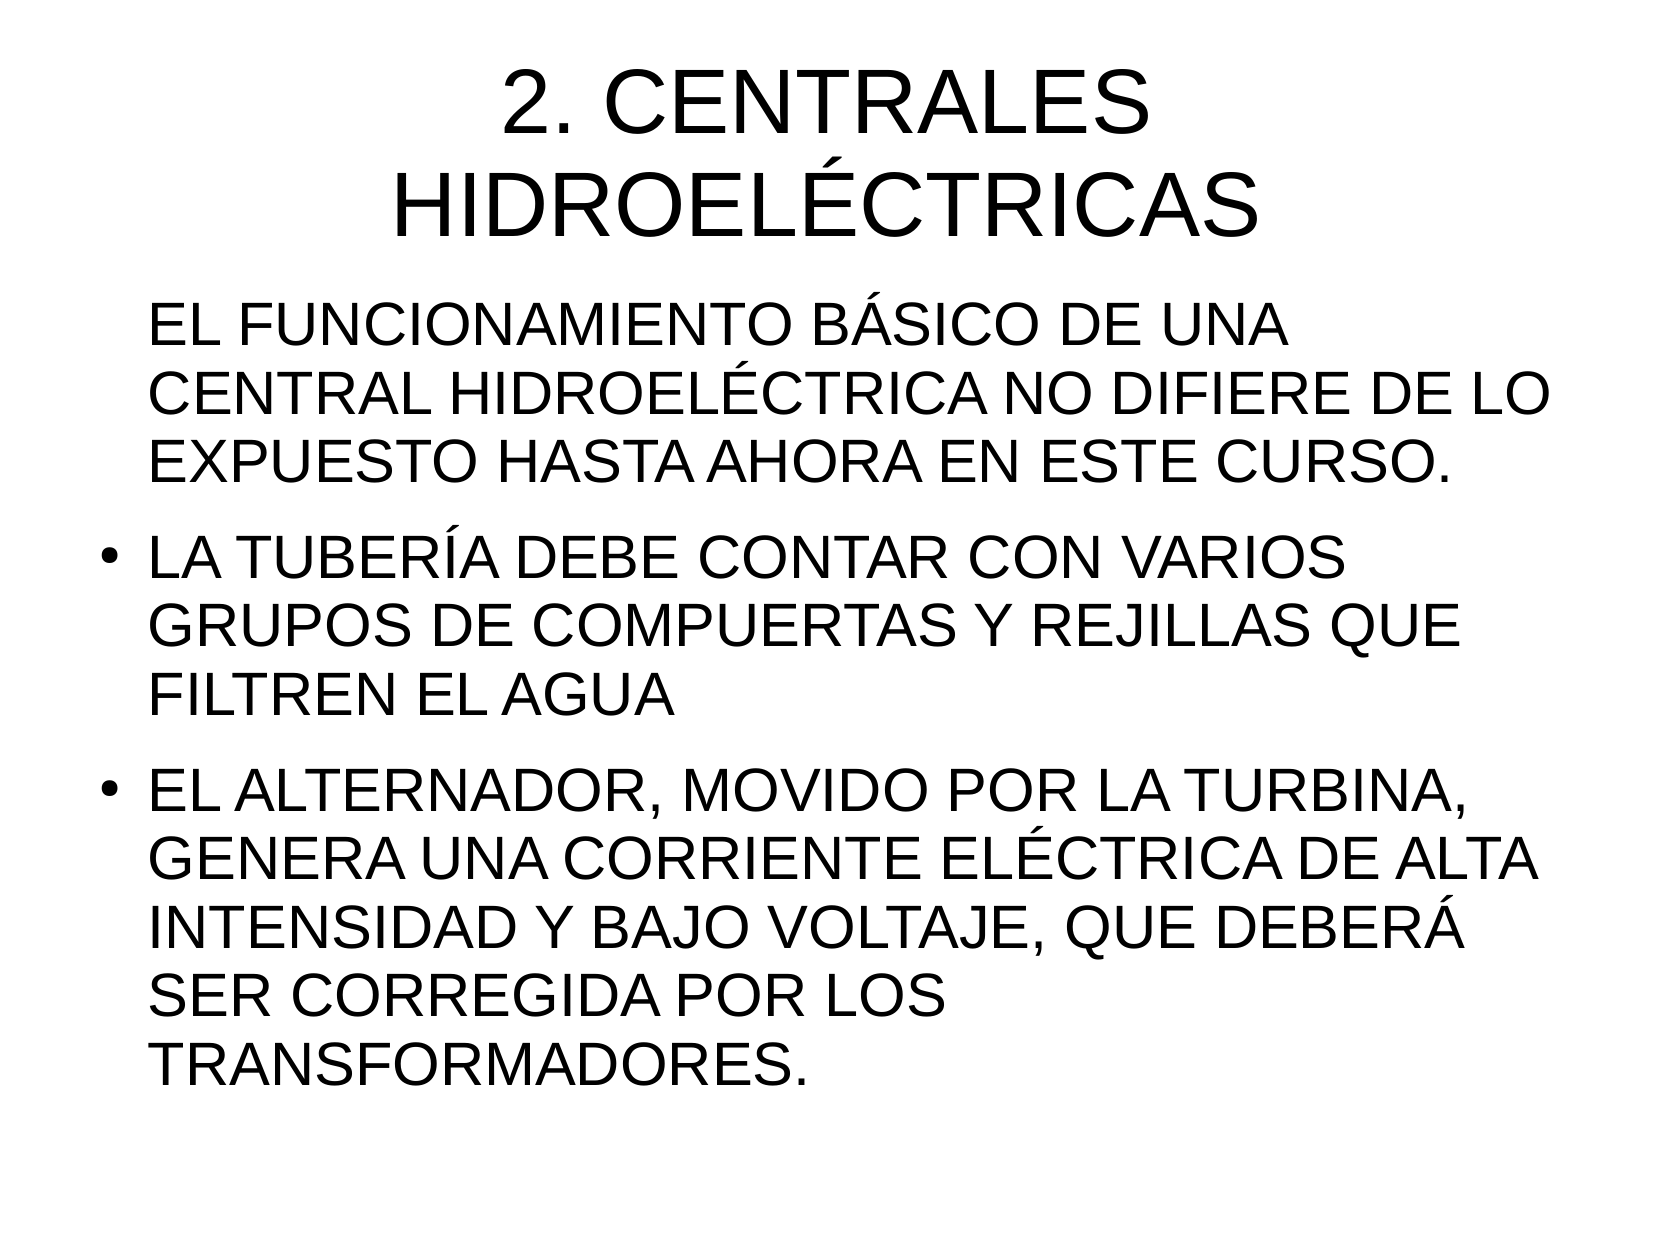

# 2. CENTRALES HIDROELÉCTRICAS
EL FUNCIONAMIENTO BÁSICO DE UNA CENTRAL HIDROELÉCTRICA NO DIFIERE DE LO EXPUESTO HASTA AHORA EN ESTE CURSO.
LA TUBERÍA DEBE CONTAR CON VARIOS GRUPOS DE COMPUERTAS Y REJILLAS QUE FILTREN EL AGUA
EL ALTERNADOR, MOVIDO POR LA TURBINA, GENERA UNA CORRIENTE ELÉCTRICA DE ALTA INTENSIDAD Y BAJO VOLTAJE, QUE DEBERÁ SER CORREGIDA POR LOS TRANSFORMADORES.